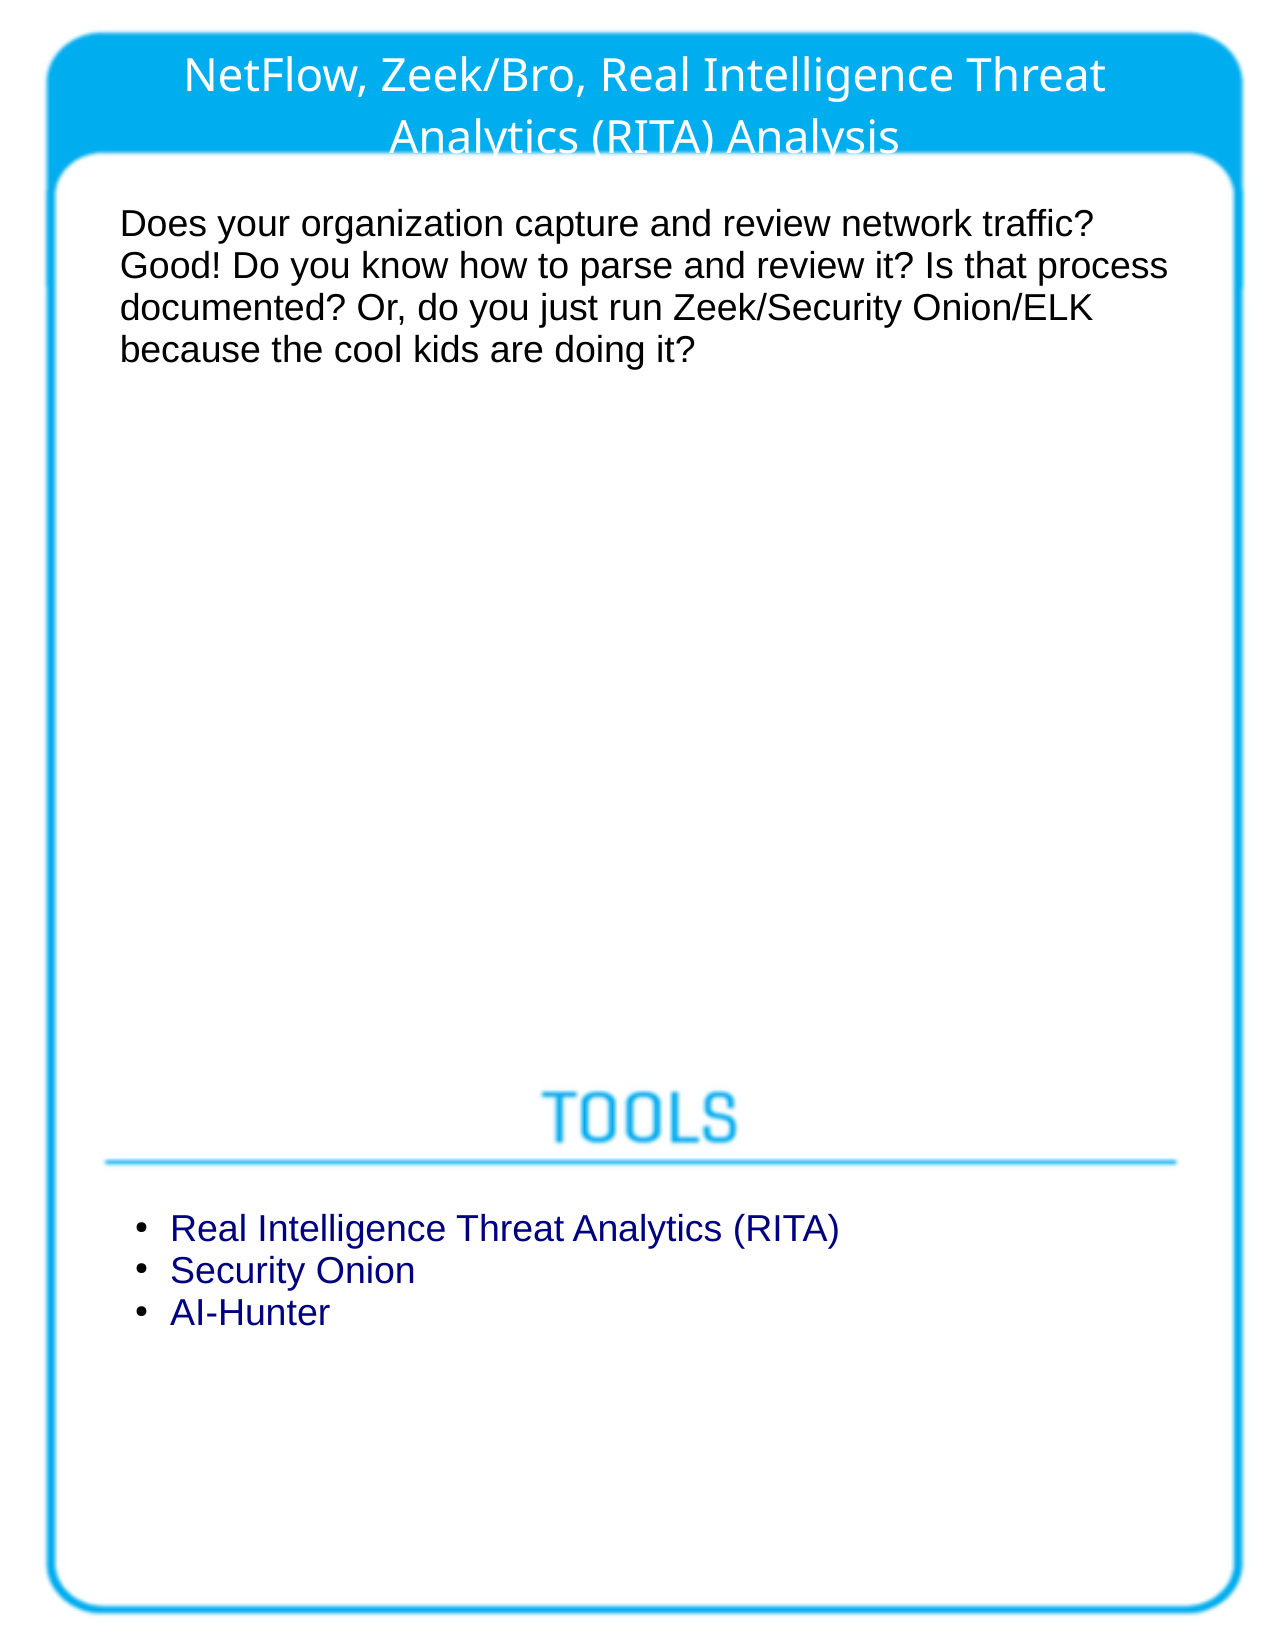

NetFlow, Zeek/Bro, Real Intelligence Threat Analytics (RITA) Analysis
Does your organization capture and review network traffic? Good! Do you know how to parse and review it? Is that process documented? Or, do you just run Zeek/Security Onion/ELK because the cool kids are doing it?
Real Intelligence Threat Analytics (RITA)
Security Onion
AI-Hunter